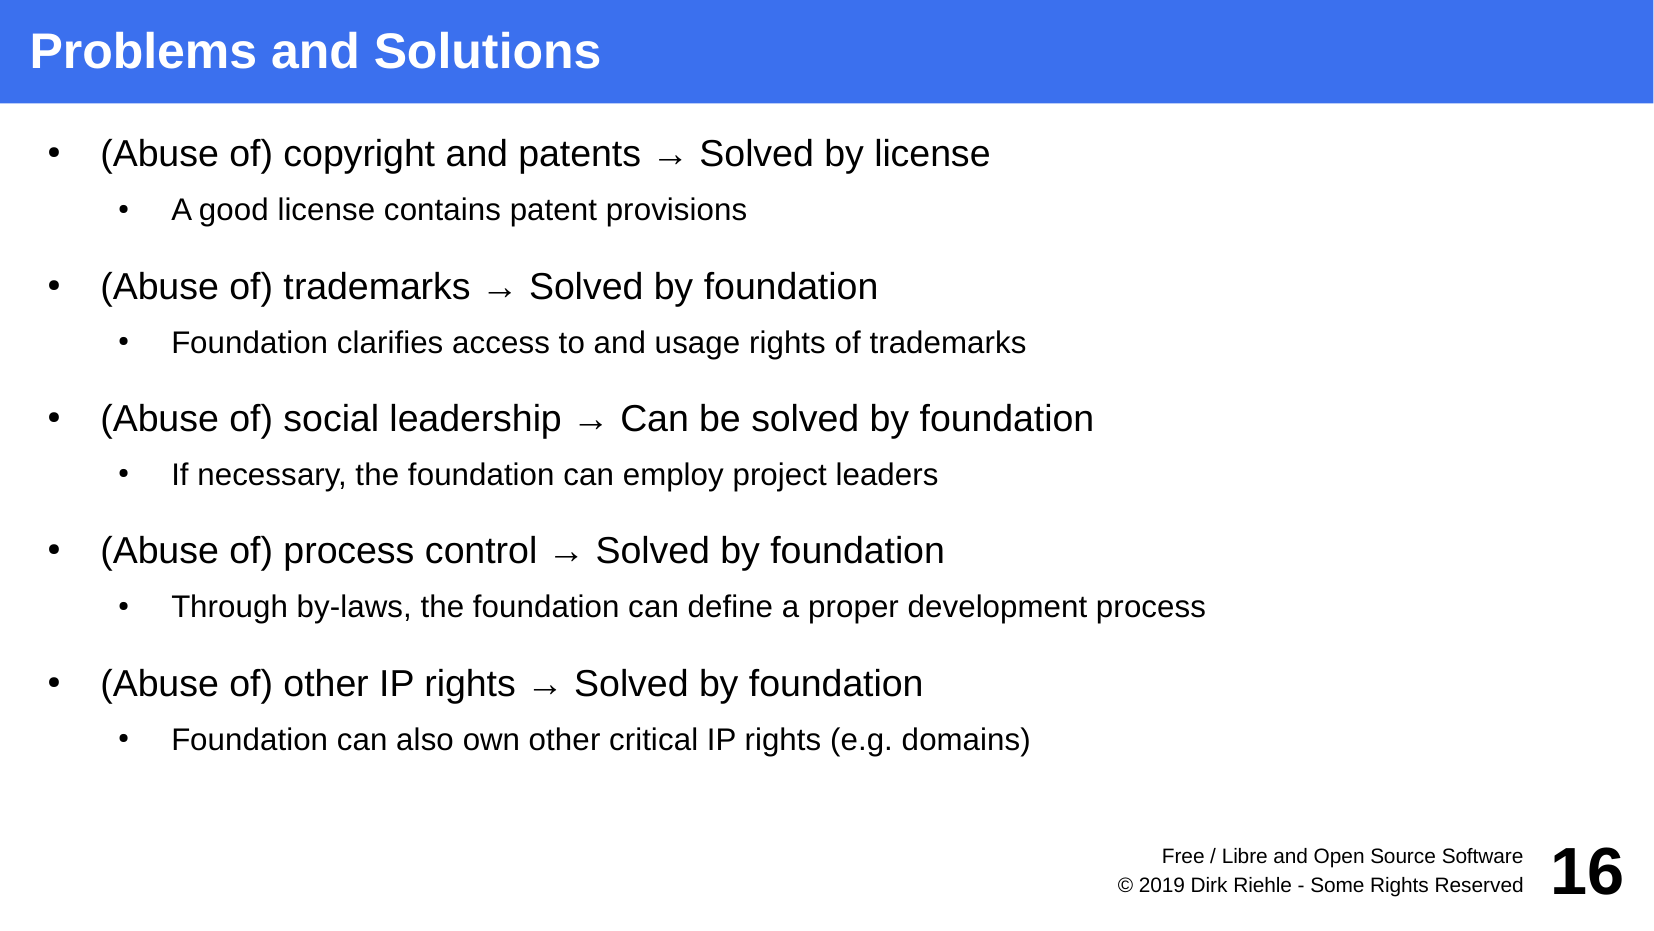

# Problems and Solutions
(Abuse of) copyright and patents → Solved by license
A good license contains patent provisions
(Abuse of) trademarks → Solved by foundation
Foundation clarifies access to and usage rights of trademarks
(Abuse of) social leadership → Can be solved by foundation
If necessary, the foundation can employ project leaders
(Abuse of) process control → Solved by foundation
Through by-laws, the foundation can define a proper development process
(Abuse of) other IP rights → Solved by foundation
Foundation can also own other critical IP rights (e.g. domains)
Free / Libre and Open Source Software
16
© 2019 Dirk Riehle - Some Rights Reserved